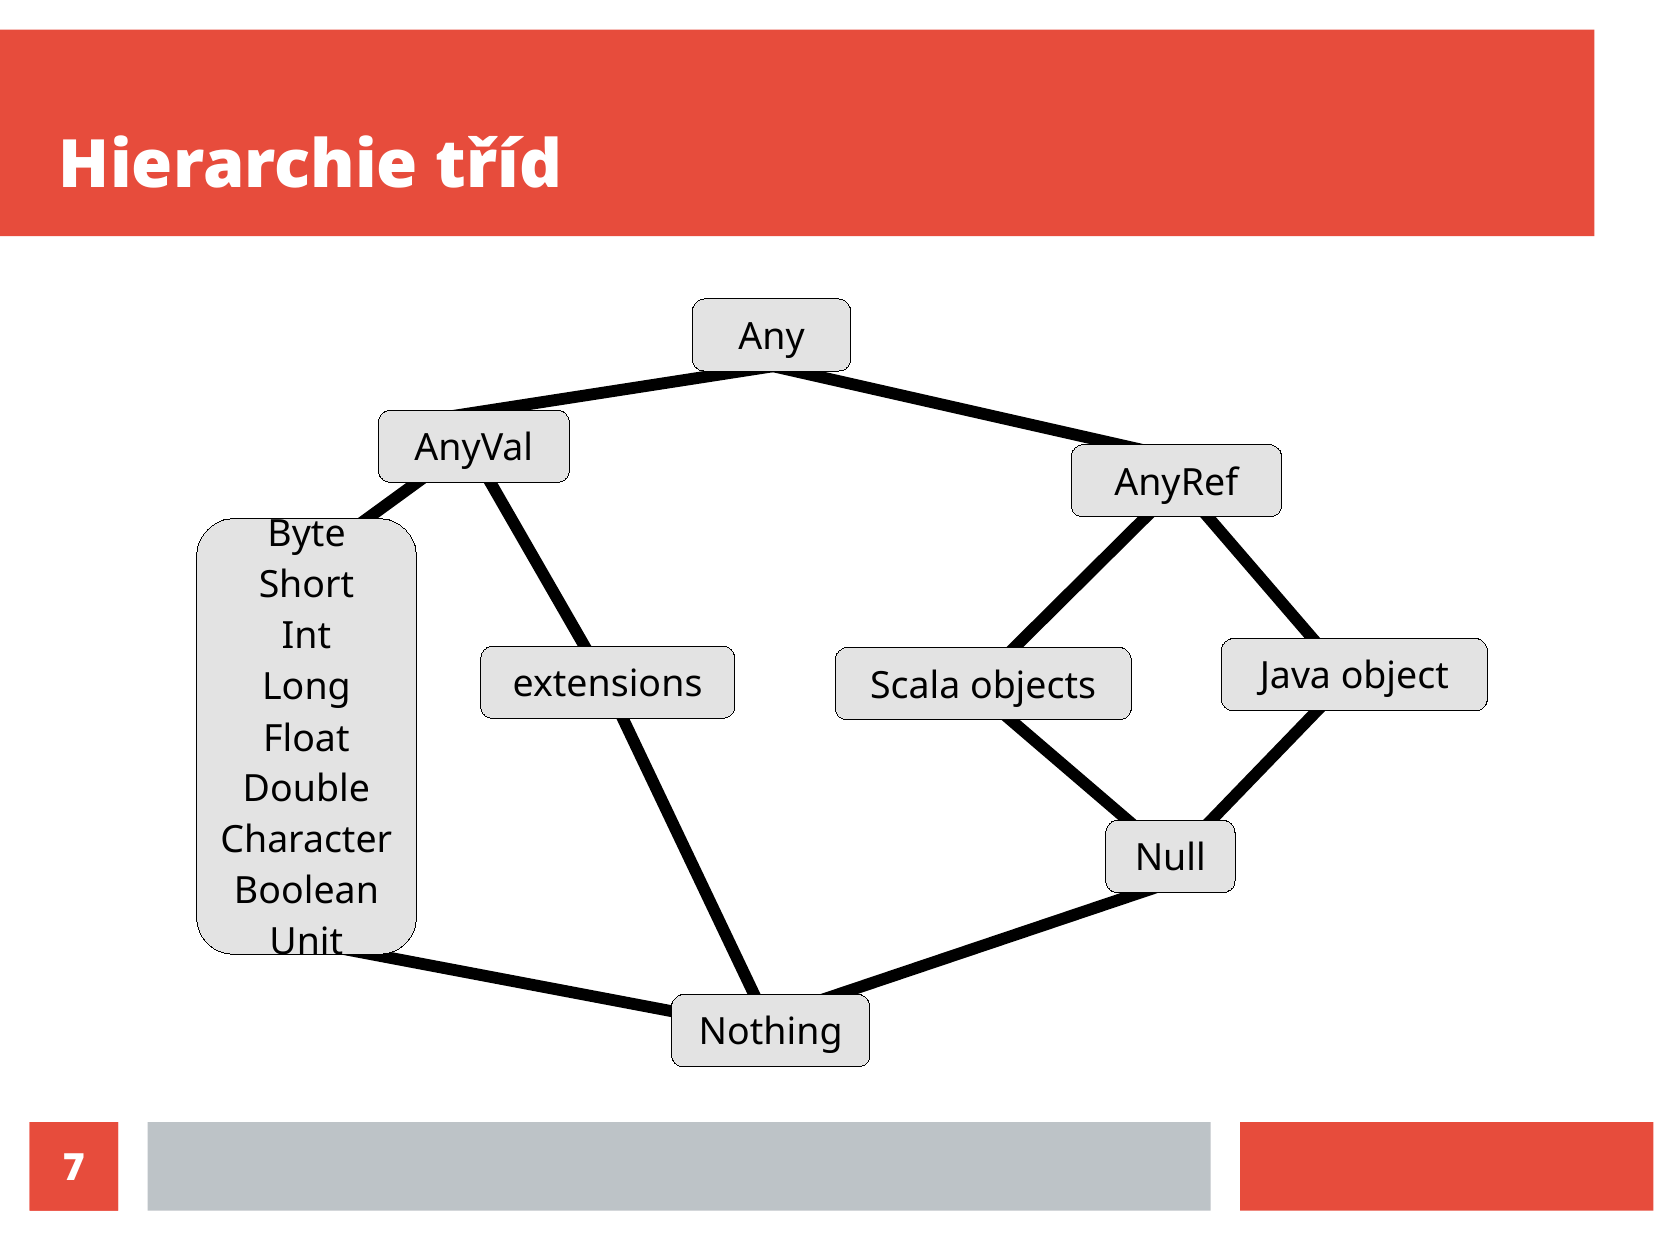

# Hierarchie tříd
Any
AnyVal
AnyRef
Byte
Short
Int
Long
Float
Double
Character
Boolean
Unit
Java object
extensions
Scala objects
Null
Nothing
7